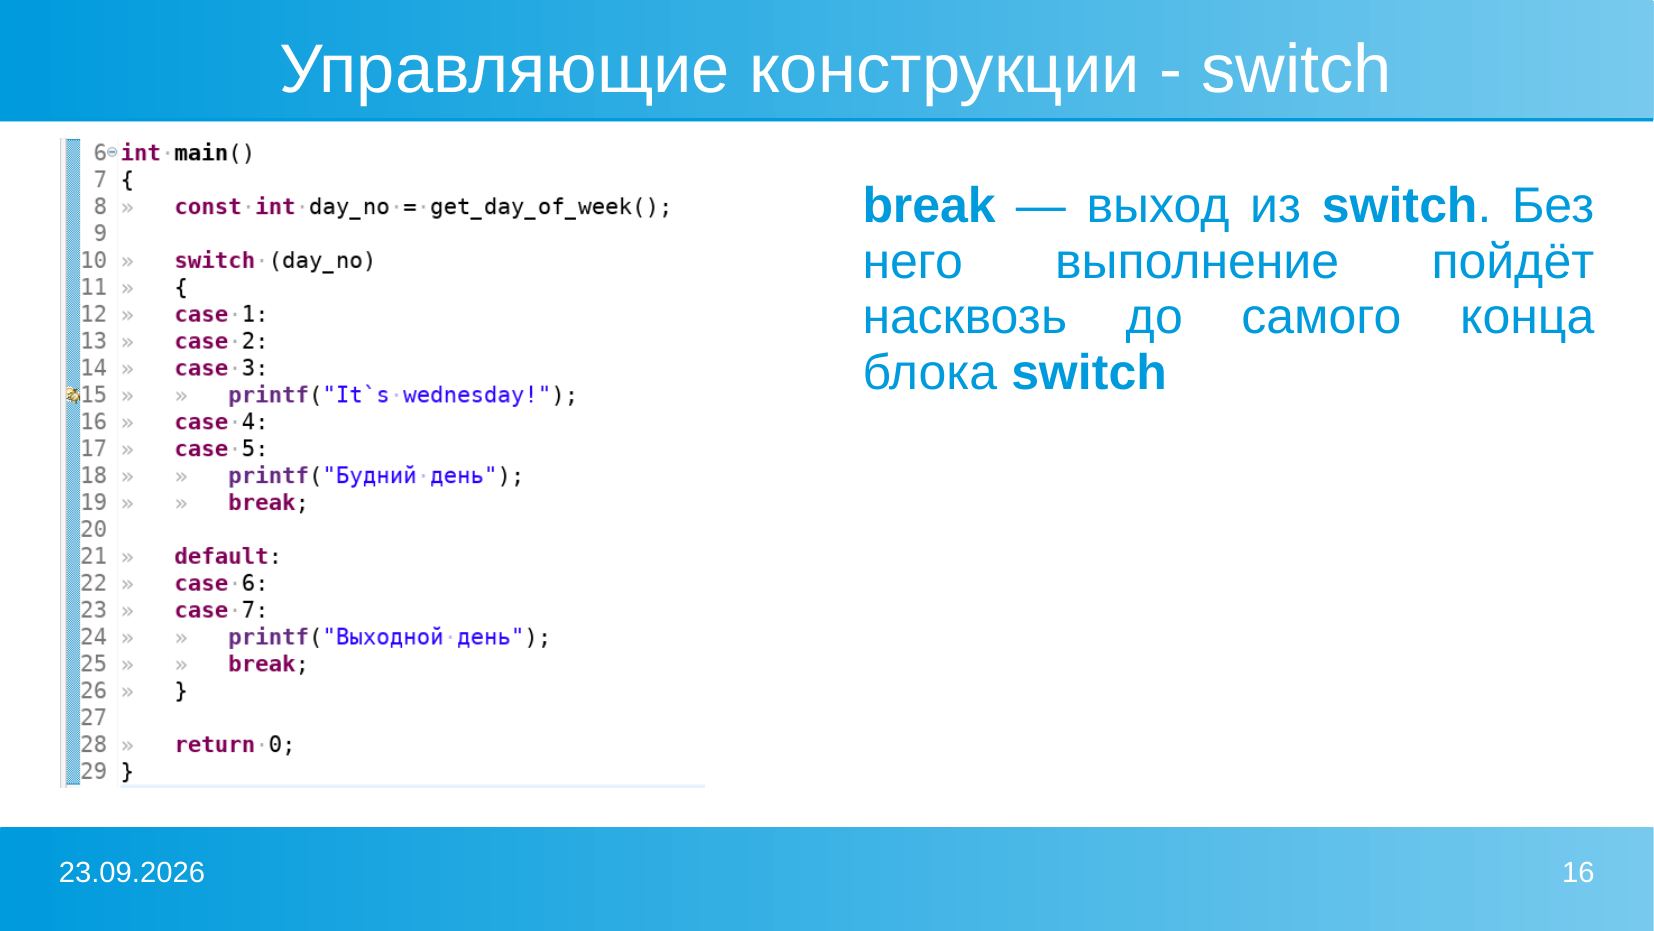

# Управляющие конструкции - switch
break — выход из switch. Без него выполнение пойдёт насквозь до самого конца блока switch
16